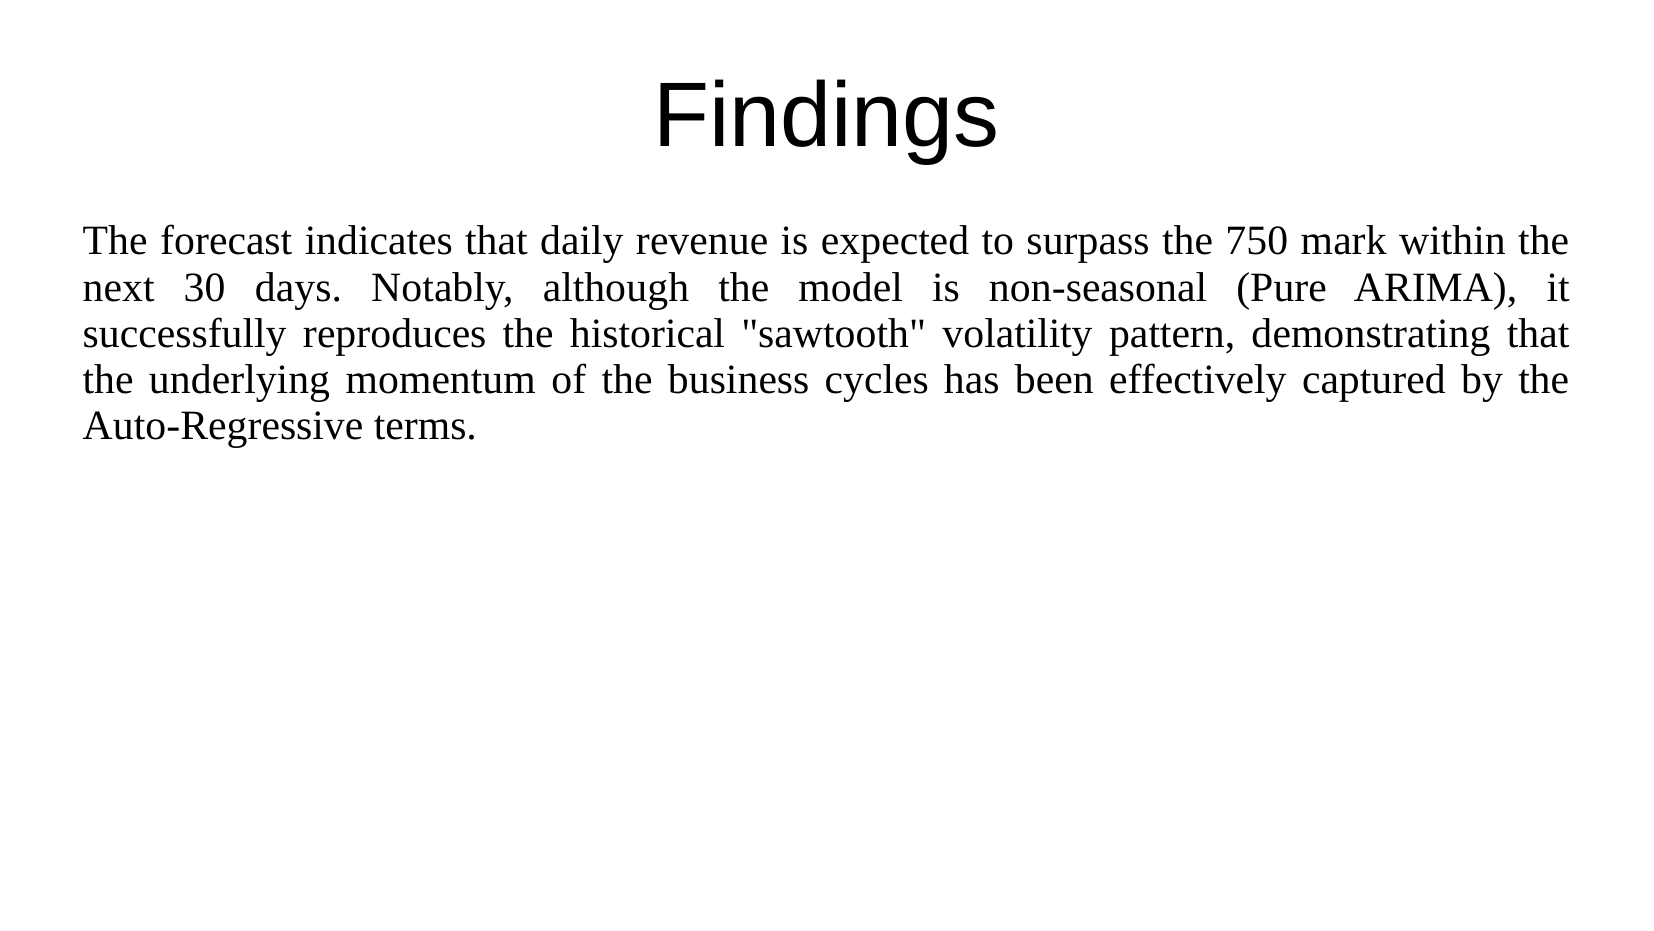

# Findings
The forecast indicates that daily revenue is expected to surpass the 750 mark within the next 30 days. Notably, although the model is non-seasonal (Pure ARIMA), it successfully reproduces the historical "sawtooth" volatility pattern, demonstrating that the underlying momentum of the business cycles has been effectively captured by the Auto-Regressive terms.